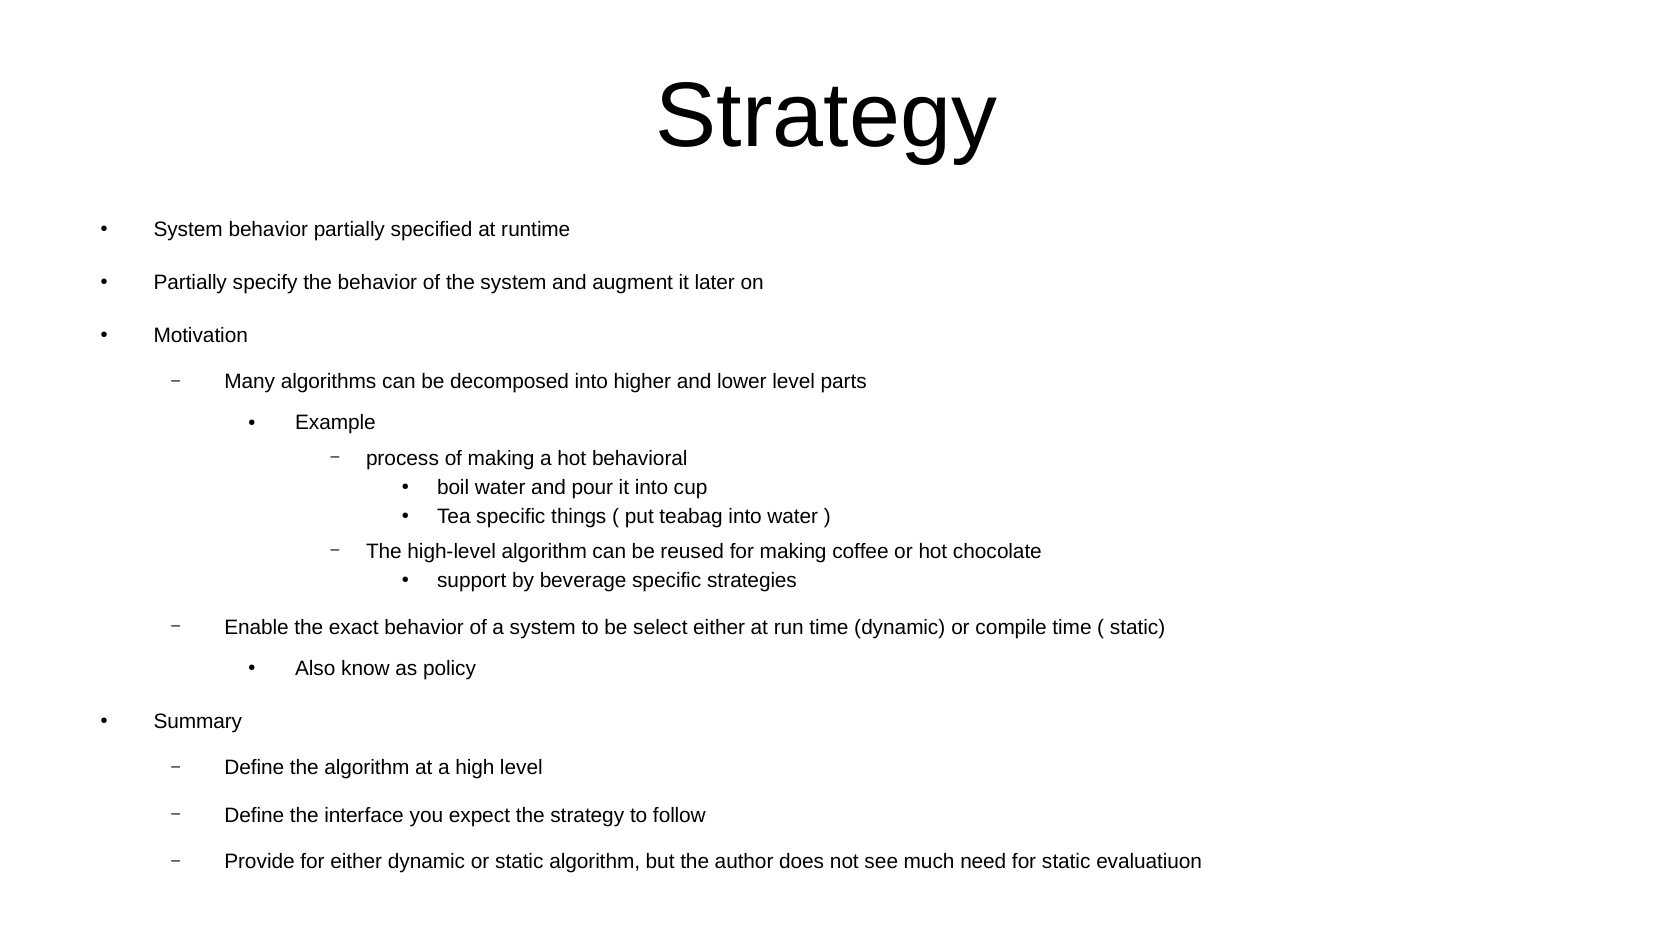

# Strategy
System behavior partially specified at runtime
Partially specify the behavior of the system and augment it later on
Motivation
Many algorithms can be decomposed into higher and lower level parts
Example
process of making a hot behavioral
boil water and pour it into cup
Tea specific things ( put teabag into water )
The high-level algorithm can be reused for making coffee or hot chocolate
support by beverage specific strategies
Enable the exact behavior of a system to be select either at run time (dynamic) or compile time ( static)
Also know as policy
Summary
Define the algorithm at a high level
Define the interface you expect the strategy to follow
Provide for either dynamic or static algorithm, but the author does not see much need for static evaluatiuon